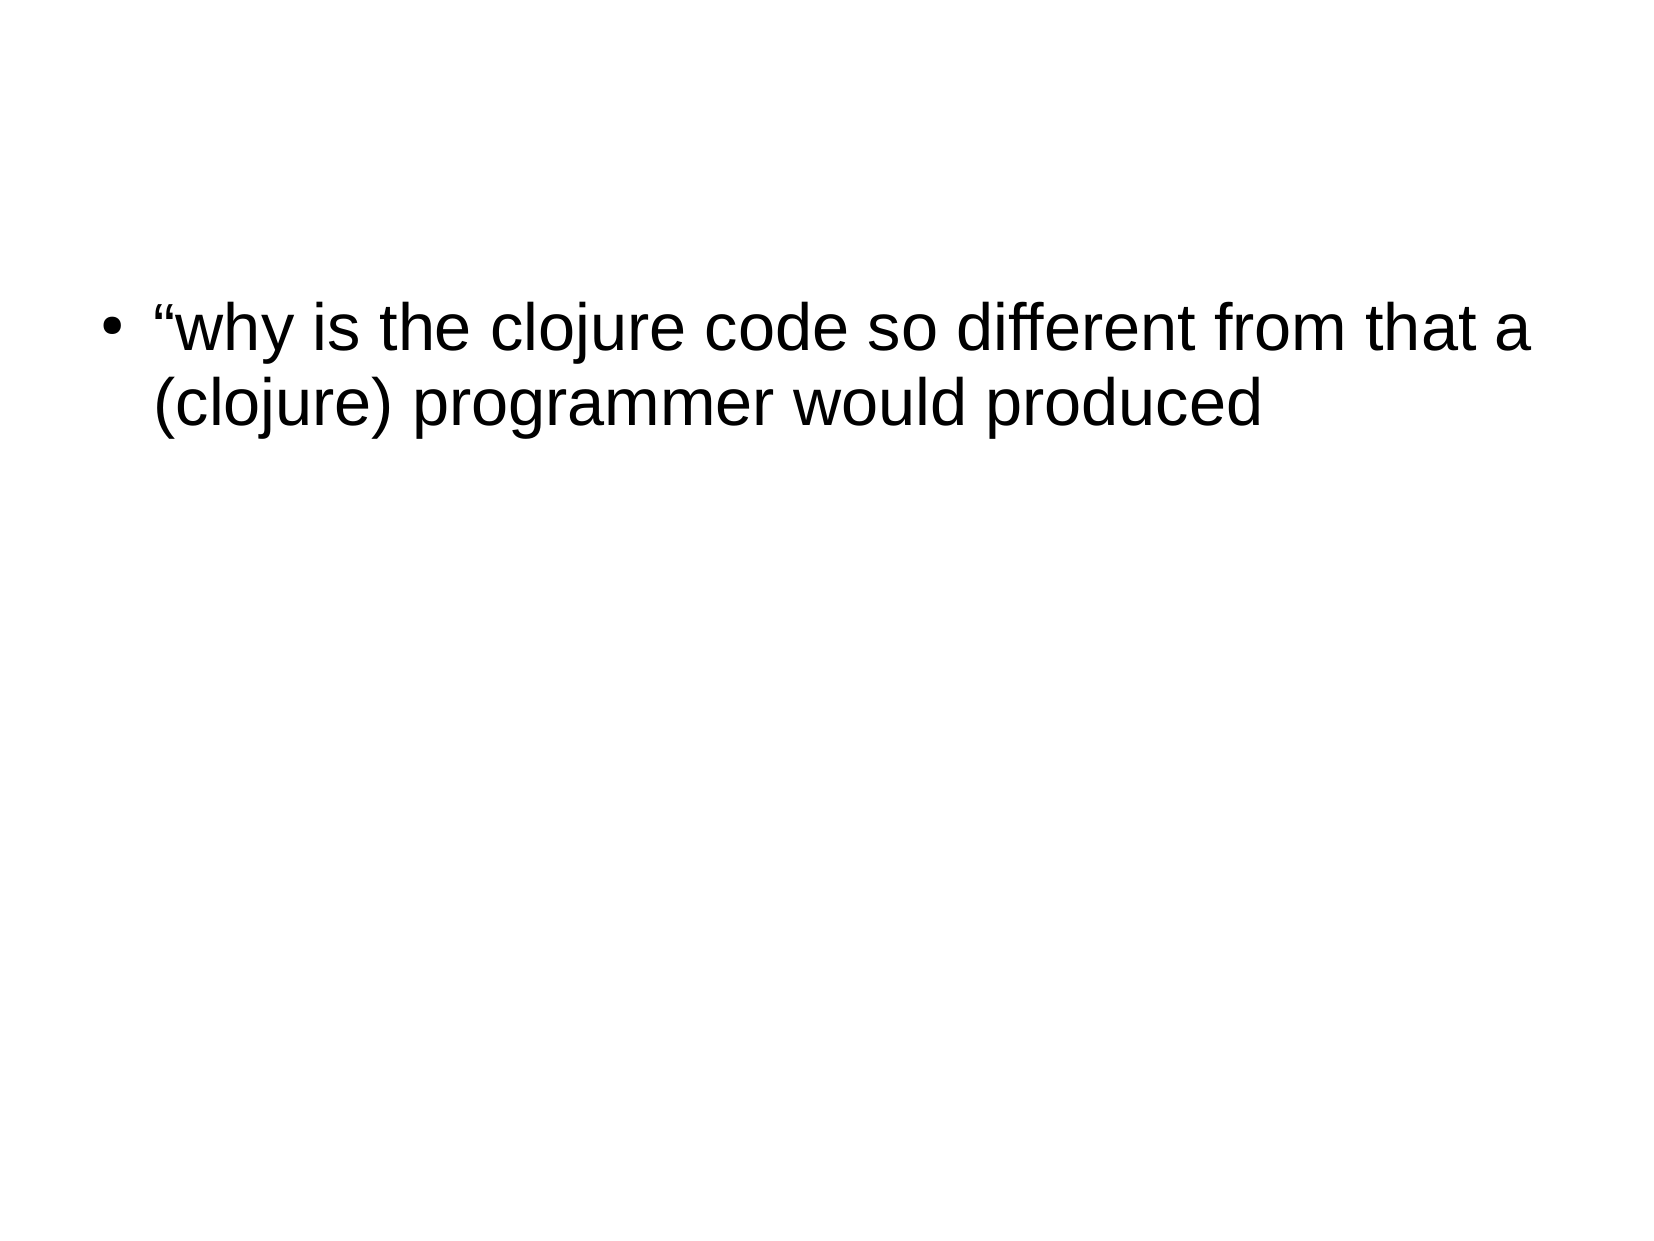

#
“why is the clojure code so different from that a (clojure) programmer would produced